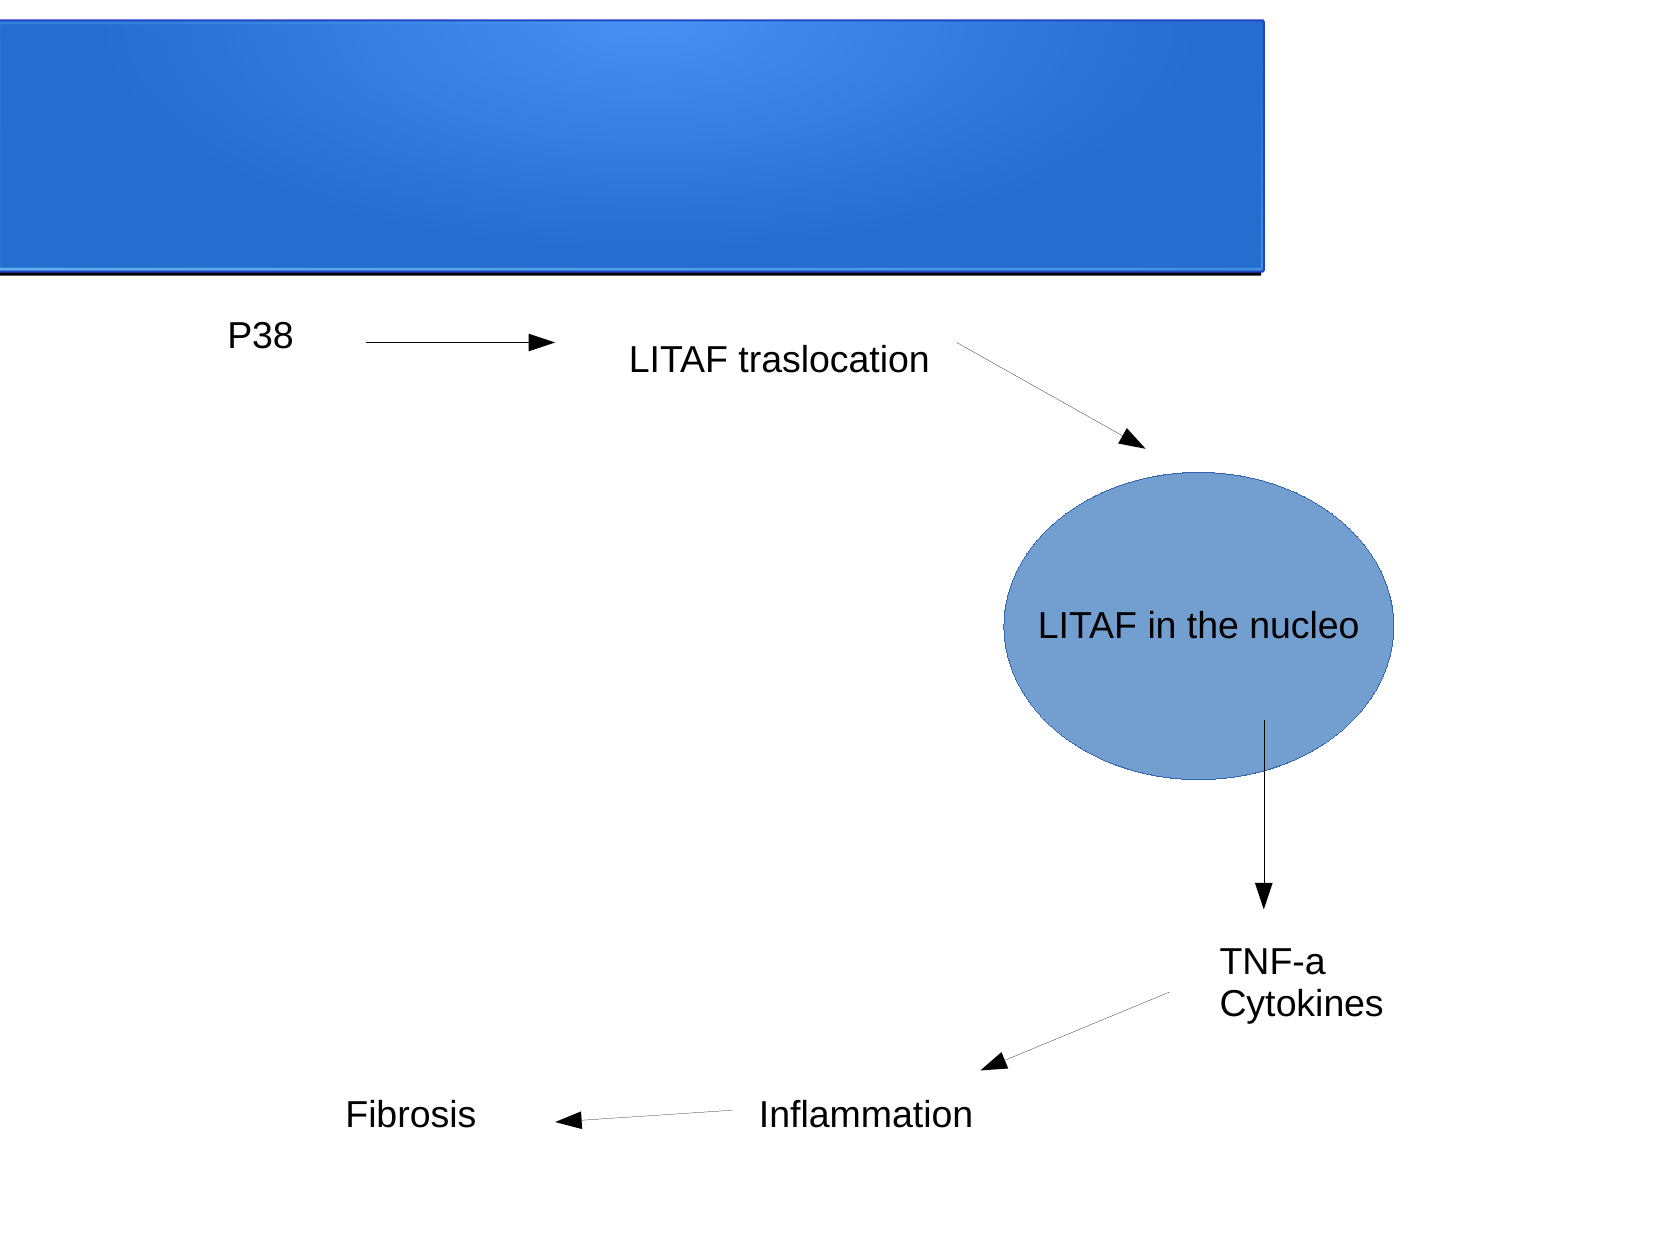

P38
LITAF traslocation
LITAF in the nucleo
TNF-a
Cytokines
Fibrosis
Inflammation